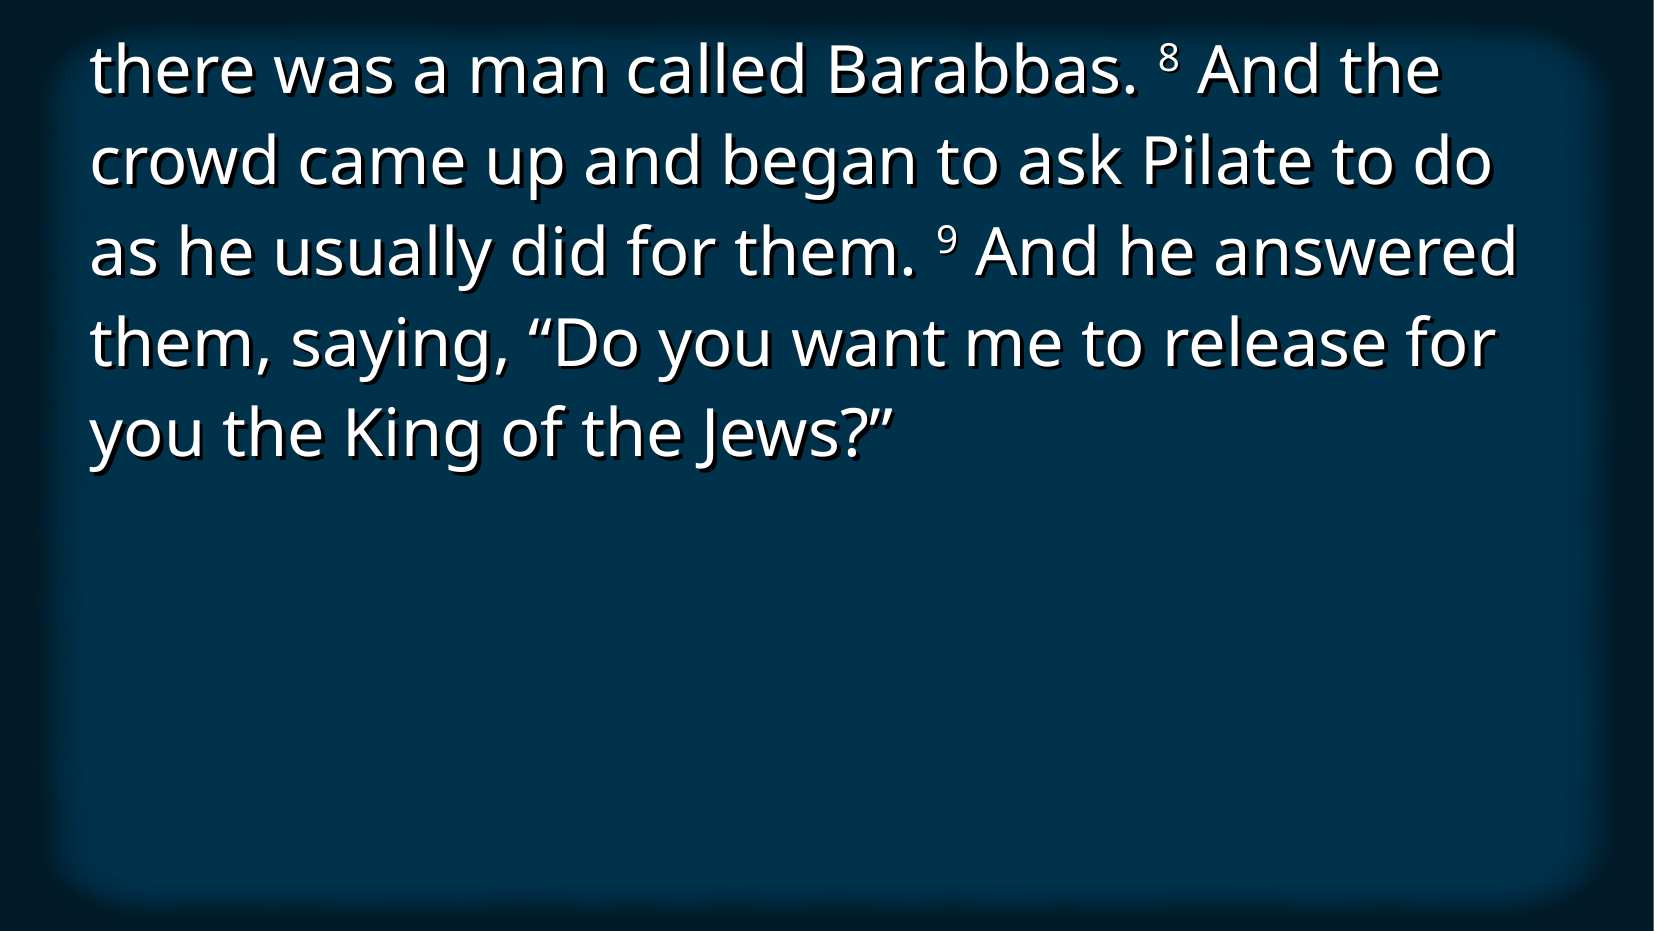

there was a man called Barabbas. 8 And the crowd came up and began to ask Pilate to do as he usually did for them. 9 And he answered them, saying, “Do you want me to release for you the King of the Jews?”